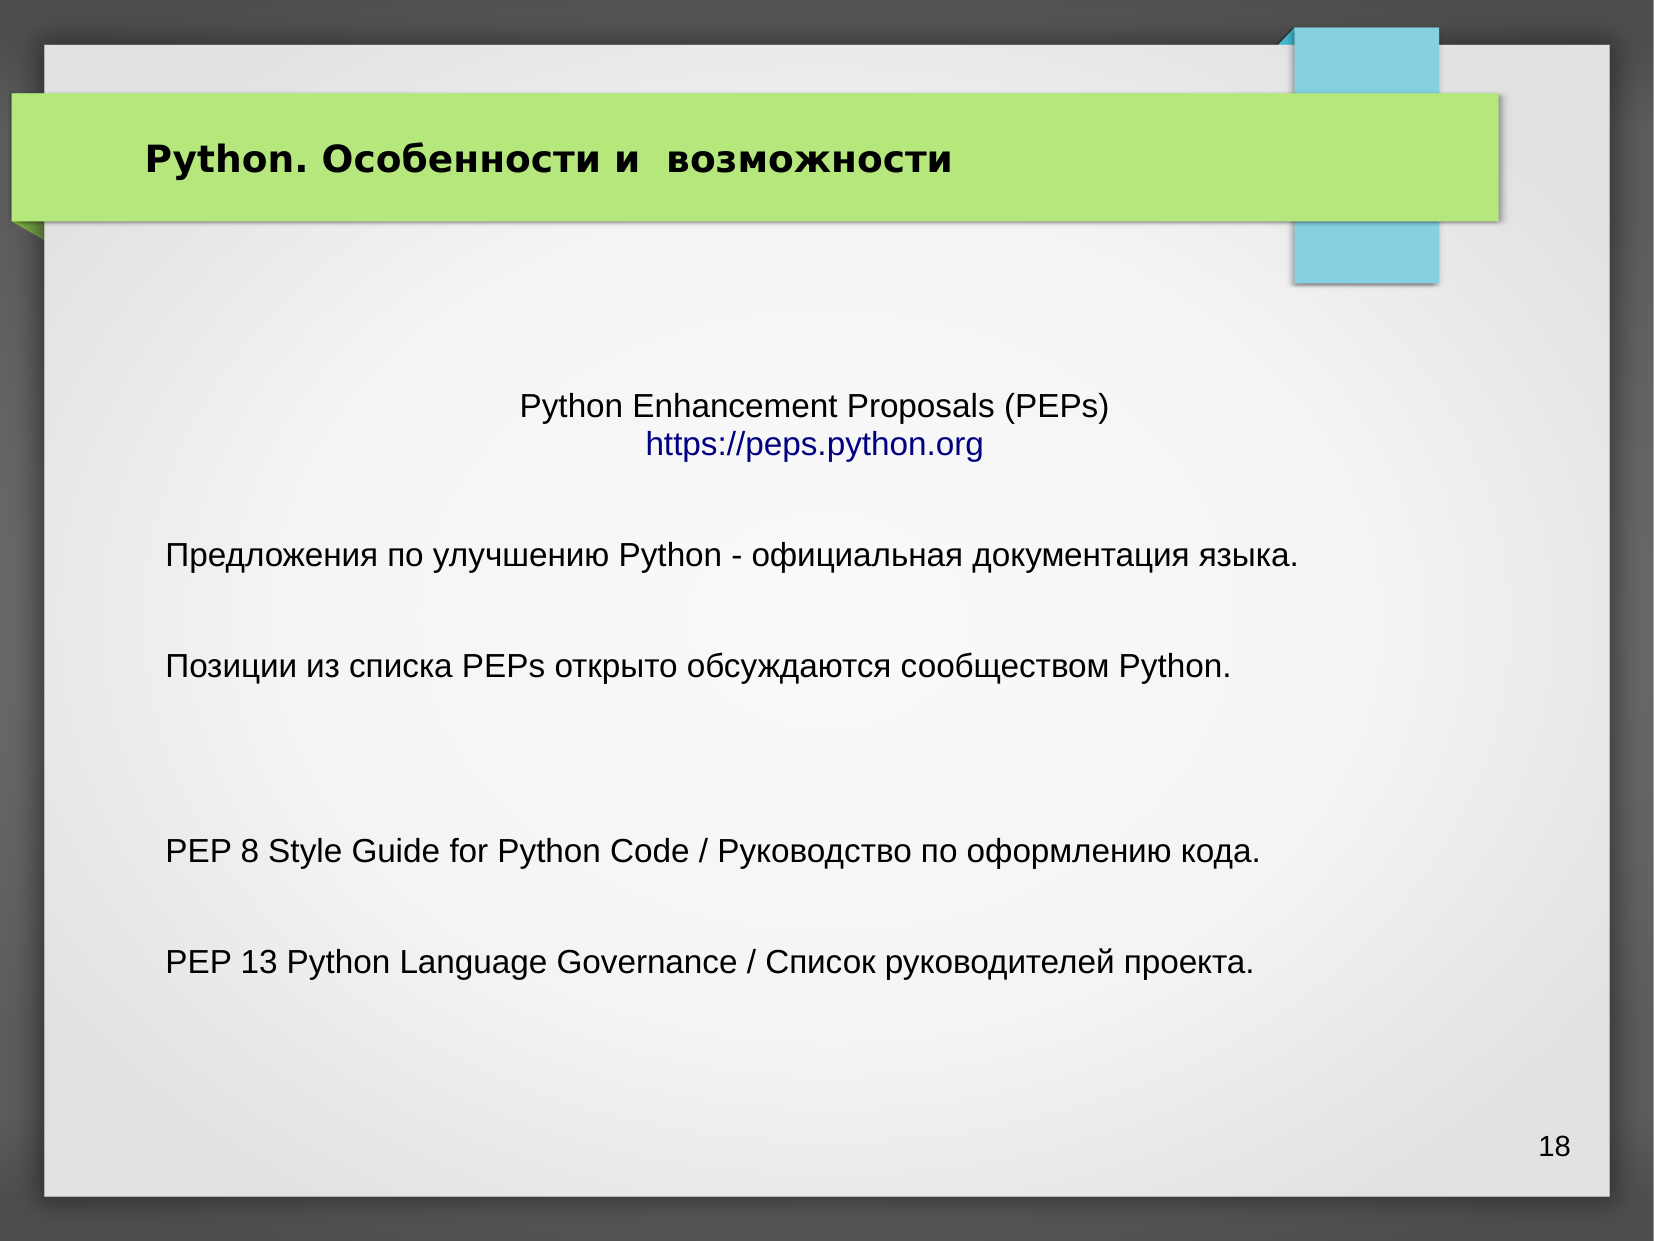

Python. Особенности и возможности
Python Enhancement Proposals (PEPs)
https://peps.python.org
Предложения по улучшению Python - официальная документация языка.
Позиции из списка PEPs открыто обсуждаются сообществом Python.
PEP 8 Style Guide for Python Code / Руководство по оформлению кода.
PEP 13 Python Language Governance / Список руководителей проекта.
18